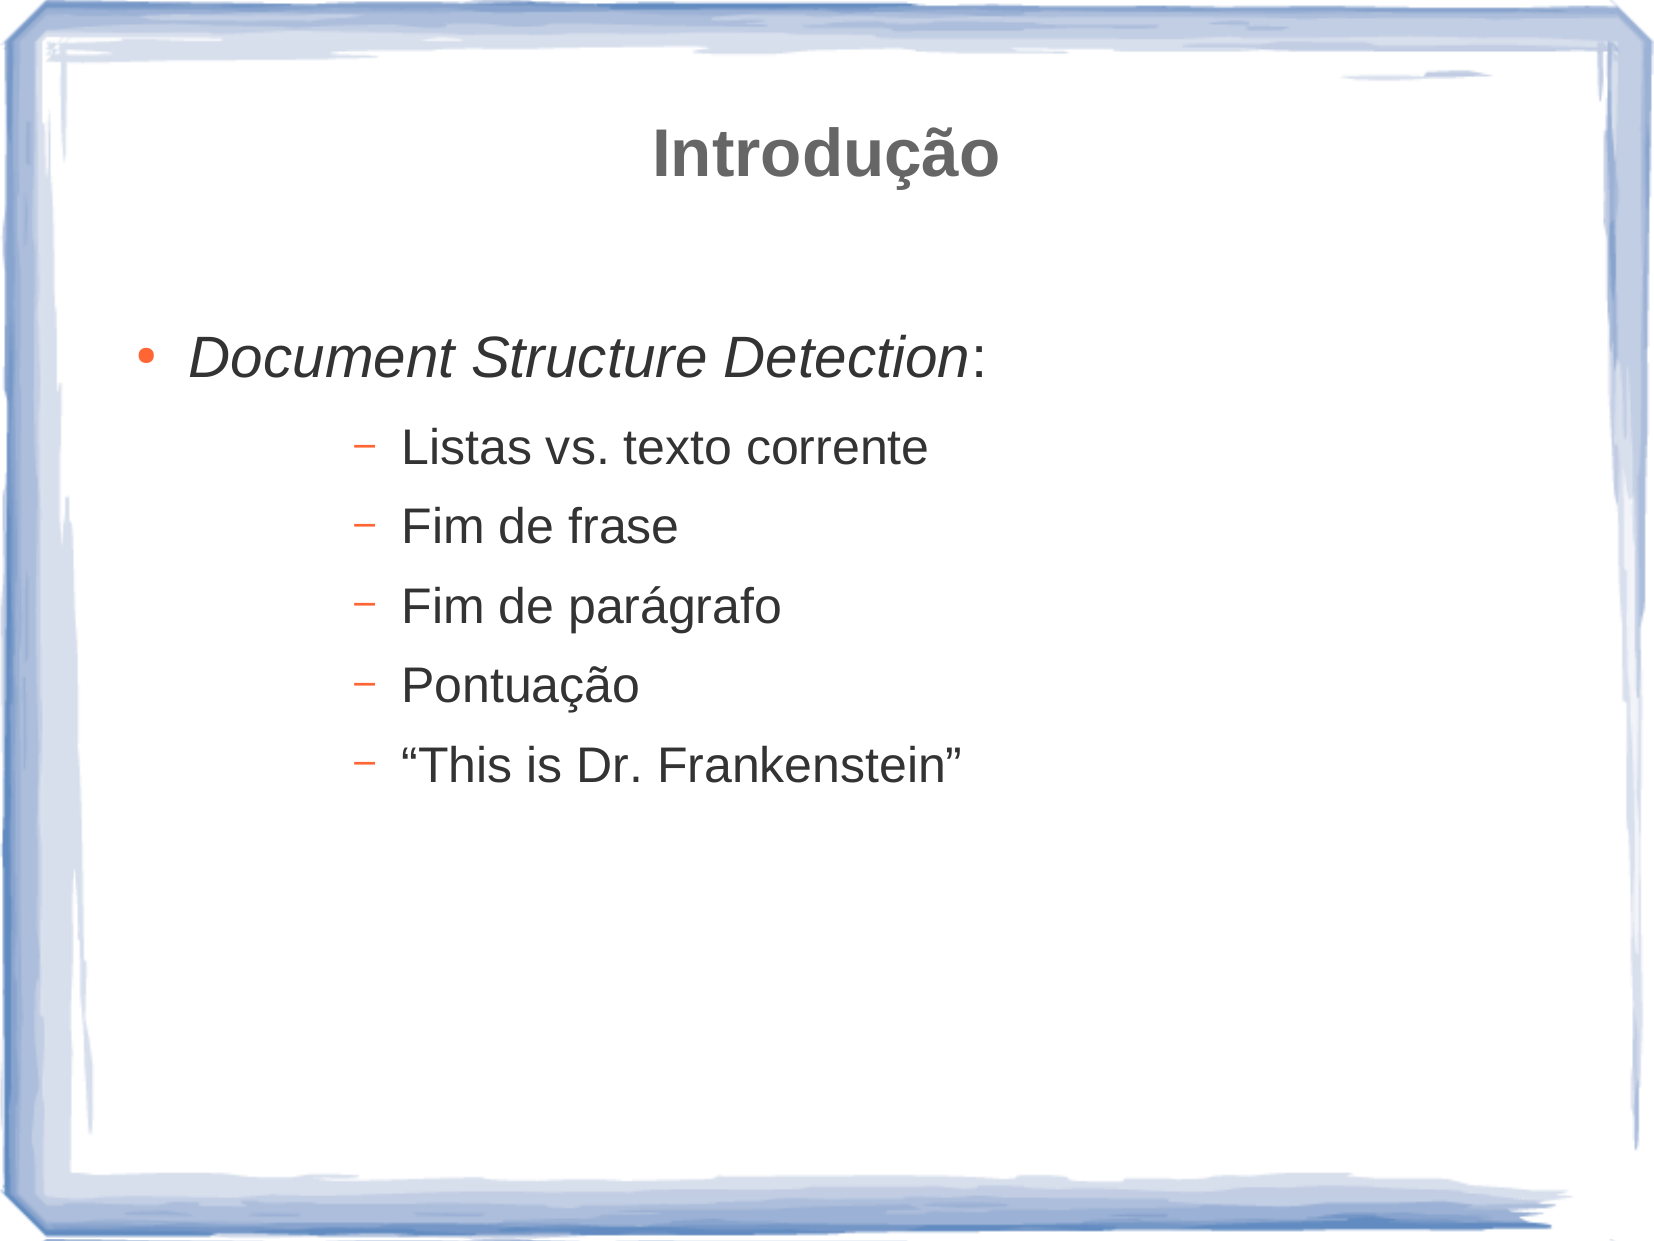

# Introdução
Document Structure Detection:
Listas vs. texto corrente
Fim de frase
Fim de parágrafo
Pontuação
“This is Dr. Frankenstein”